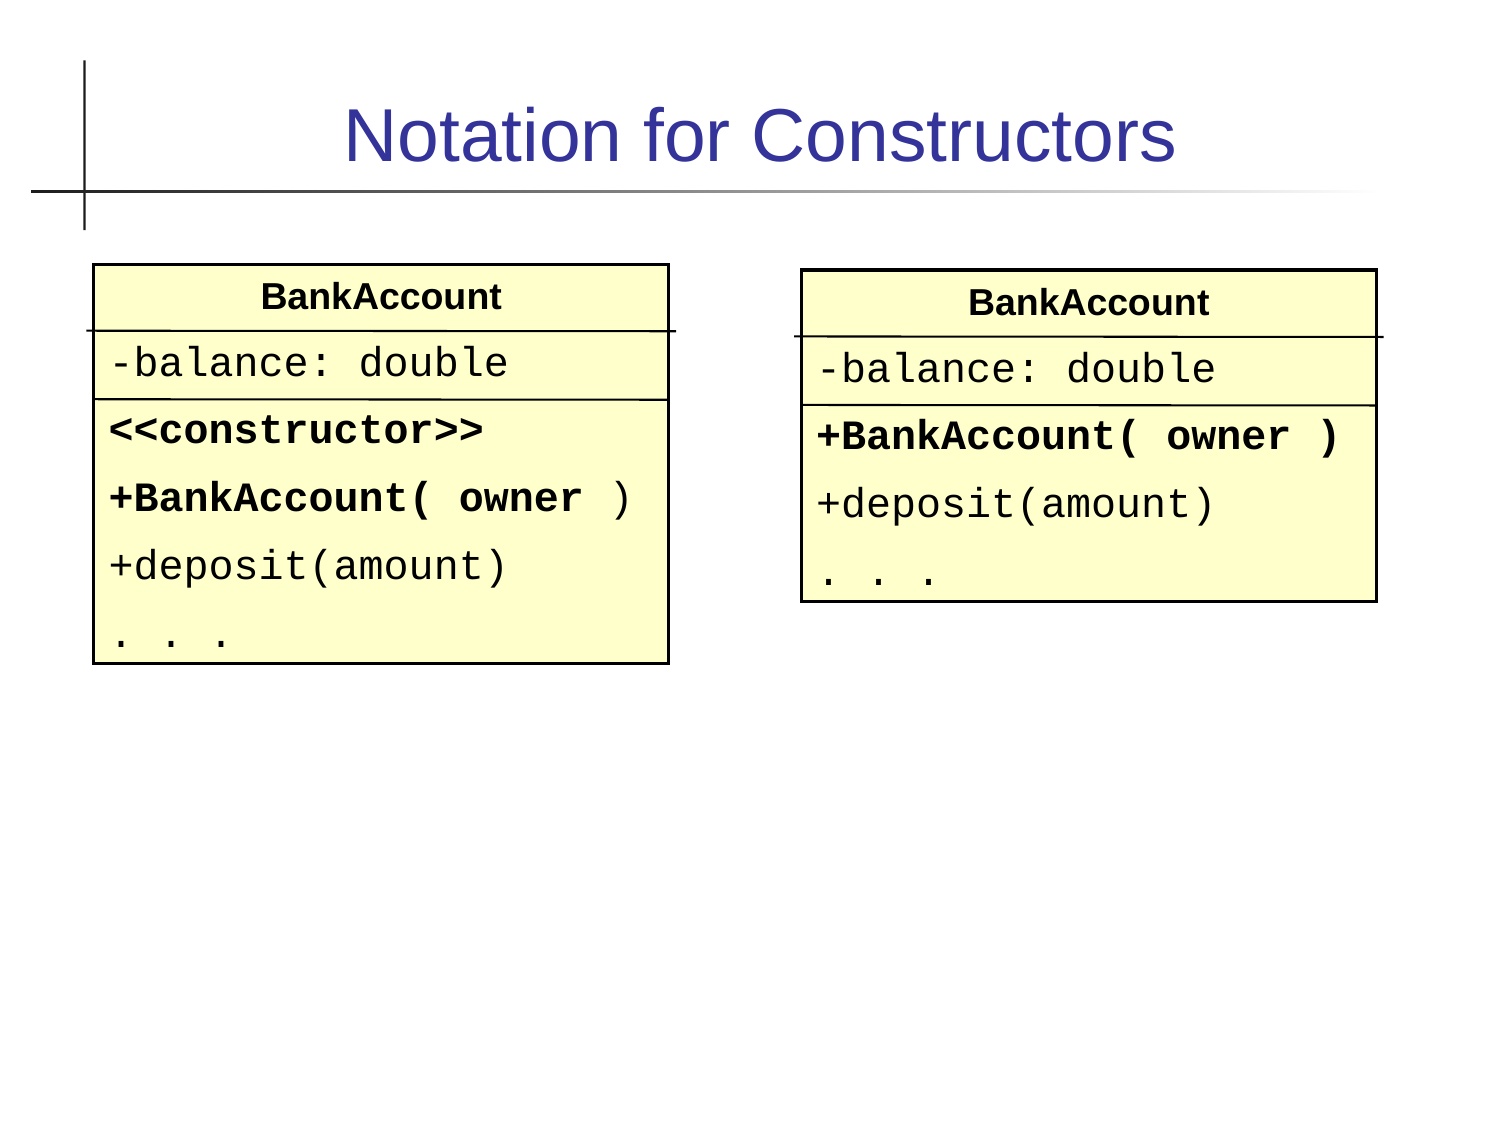

# Notation for Constructors
BankAccount
-balance: double
<<constructor>>
+BankAccount( owner )
+deposit(amount)
. . .
BankAccount
-balance: double
+BankAccount( owner )
+deposit(amount)
. . .